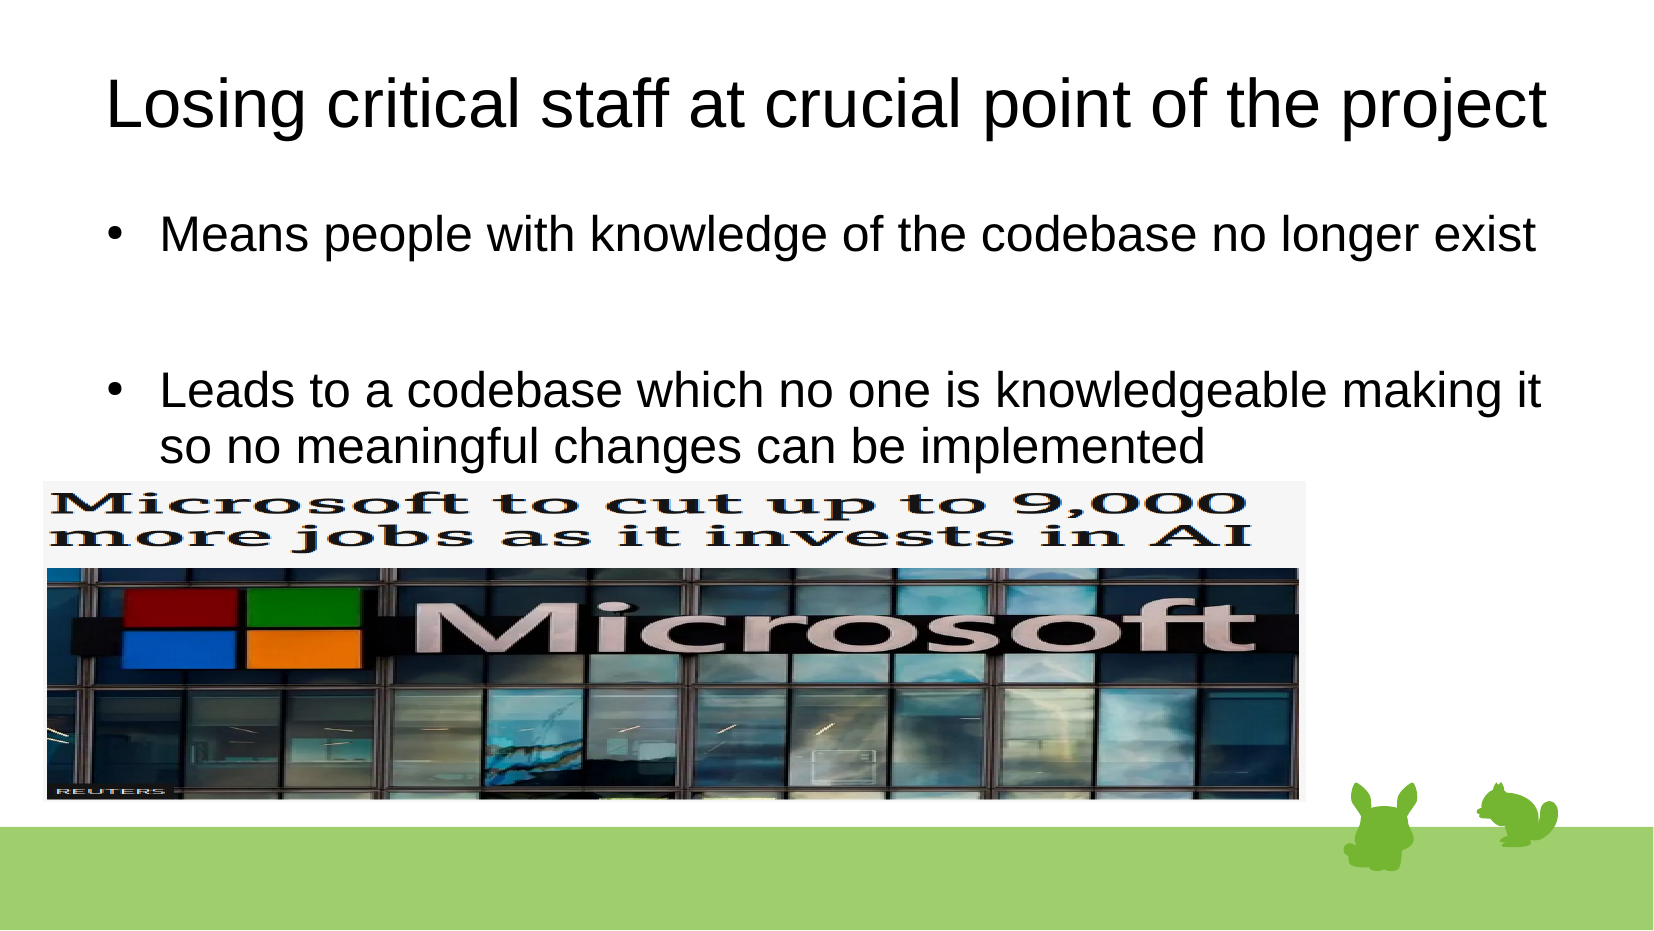

# Losing critical staff at crucial point of the project
Means people with knowledge of the codebase no longer exist
Leads to a codebase which no one is knowledgeable making it so no meaningful changes can be implemented